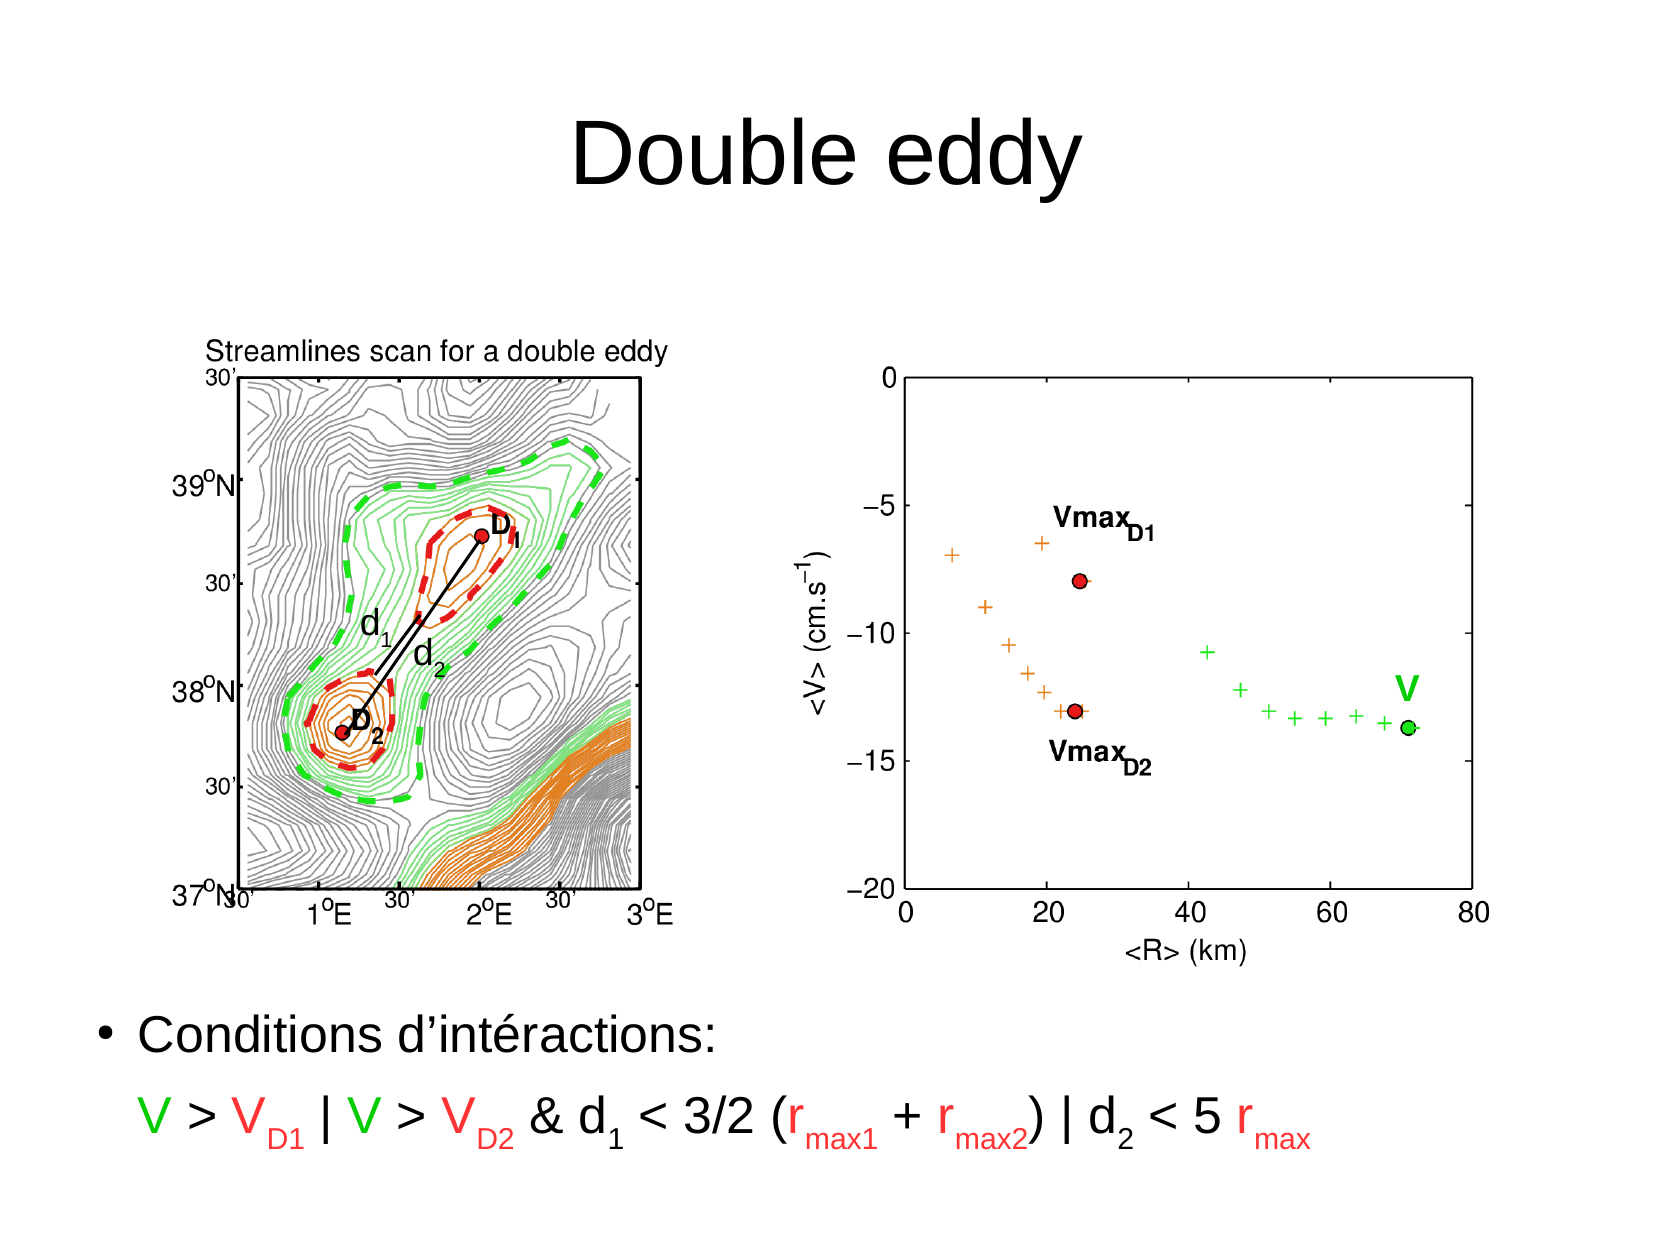

# Double eddy
d1
d2
V
Conditions d’intéractions:
V > VD1 | V > VD2 & d1 < 3/2 (rmax1 + rmax2) | d2 < 5 rmax